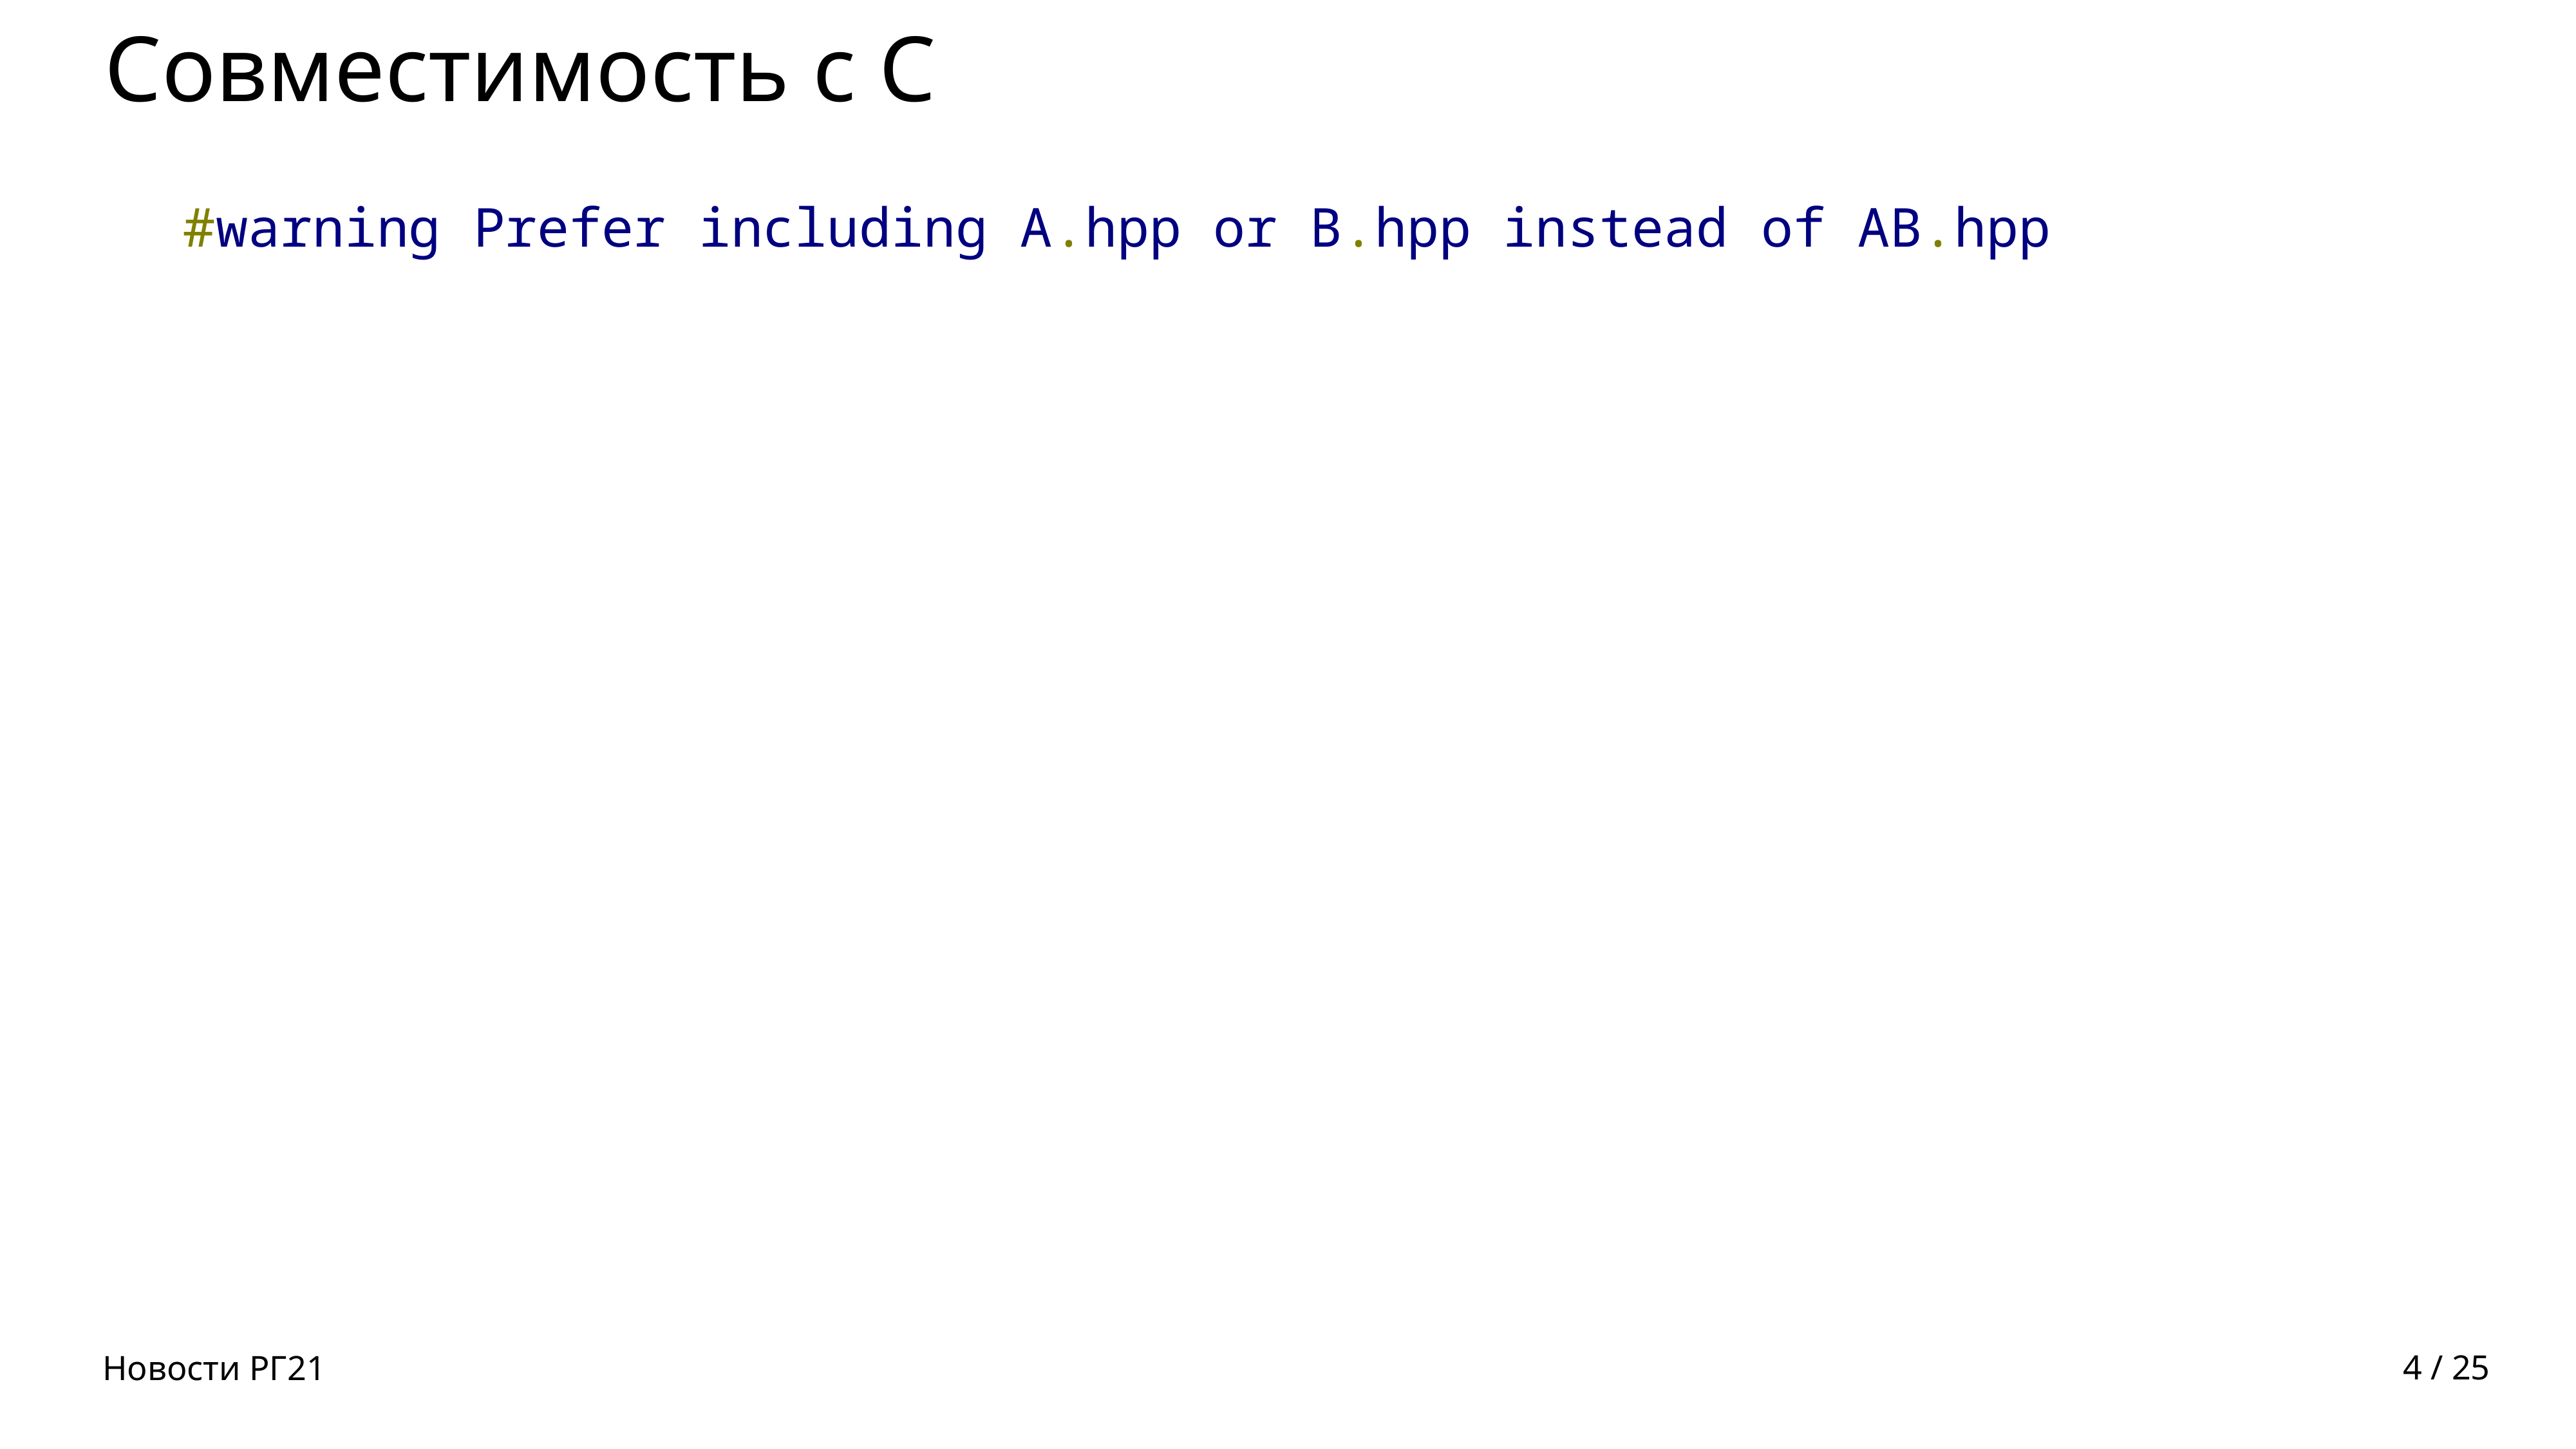

Совместимость с C
#warning Prefer including A.hpp or B.hpp instead of AB.hpp
# Новости РГ21